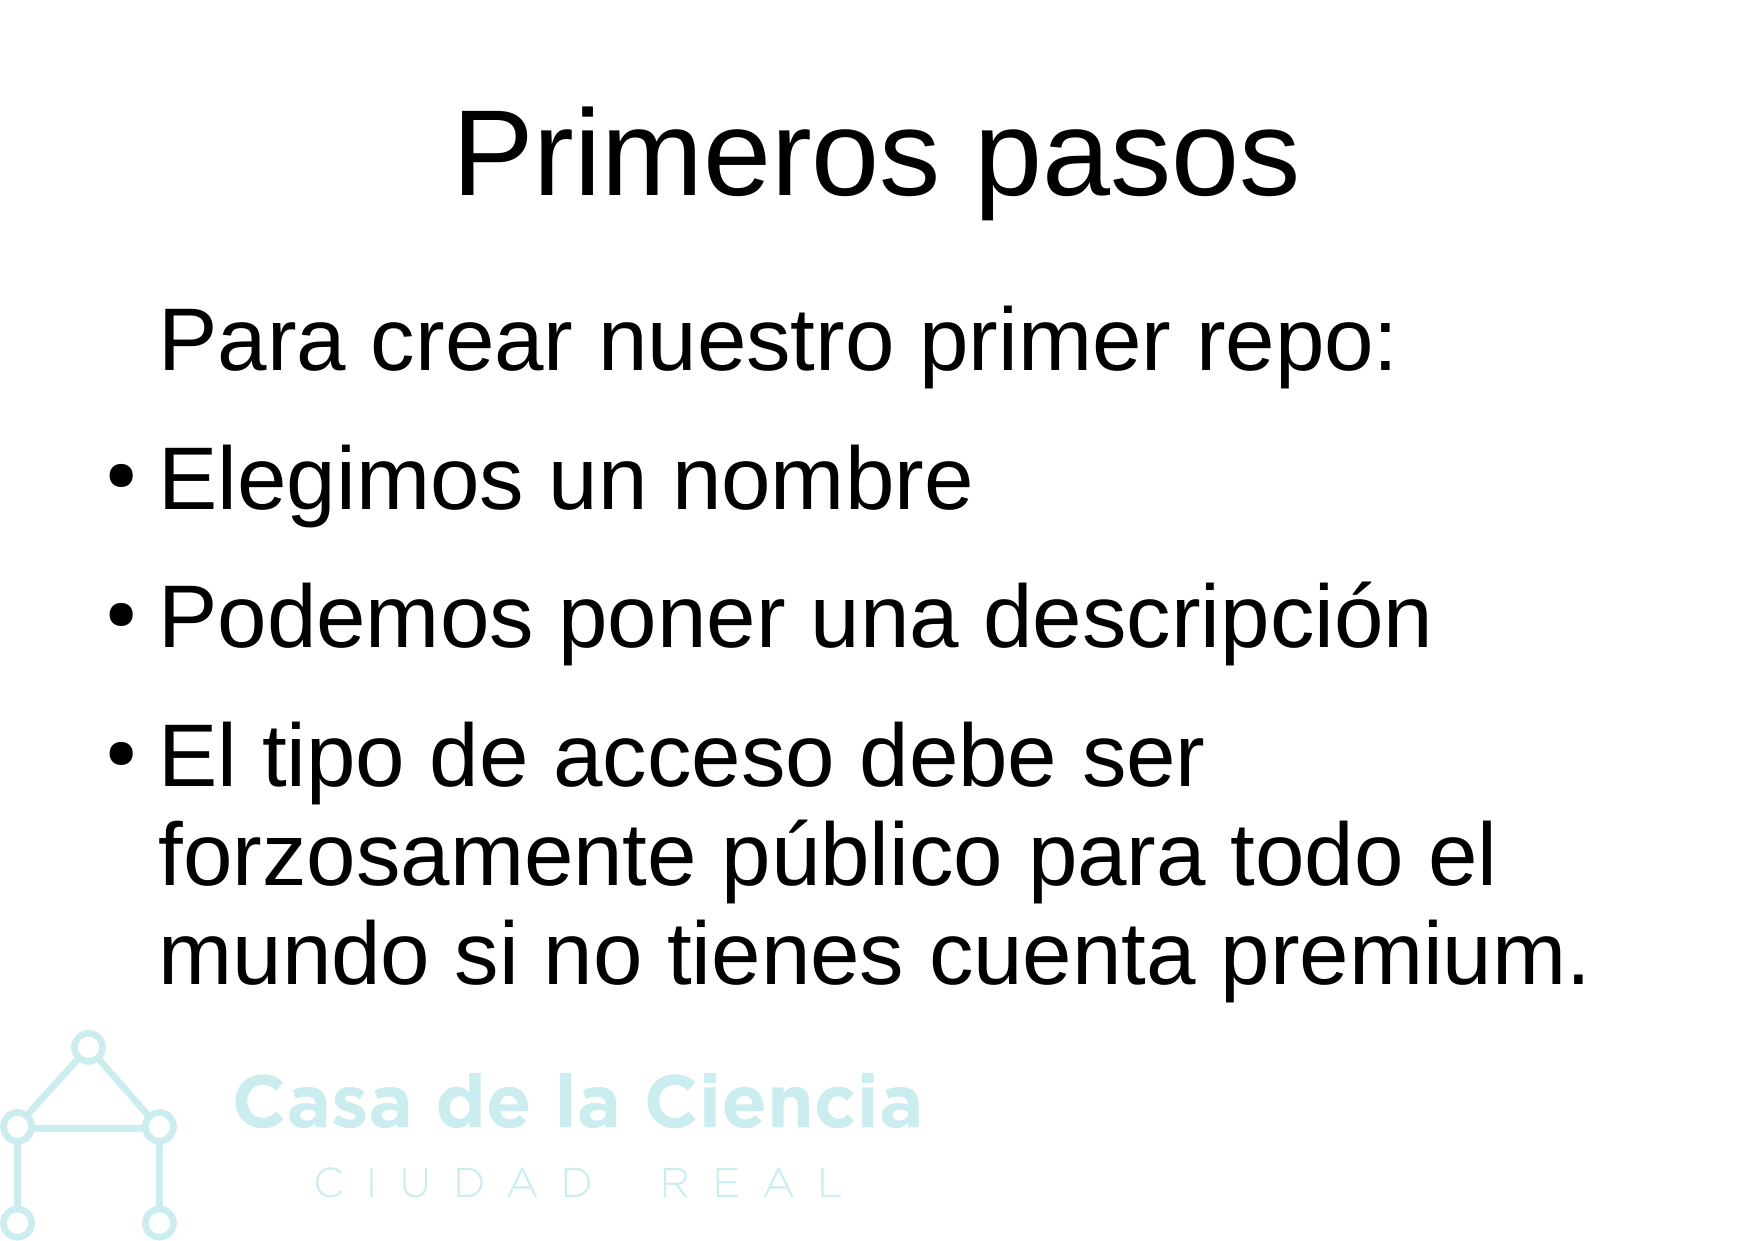

# Primeros pasos
Para crear nuestro primer repo:
Elegimos un nombre
Podemos poner una descripción
El tipo de acceso debe ser forzosamente público para todo el mundo si no tienes cuenta premium.